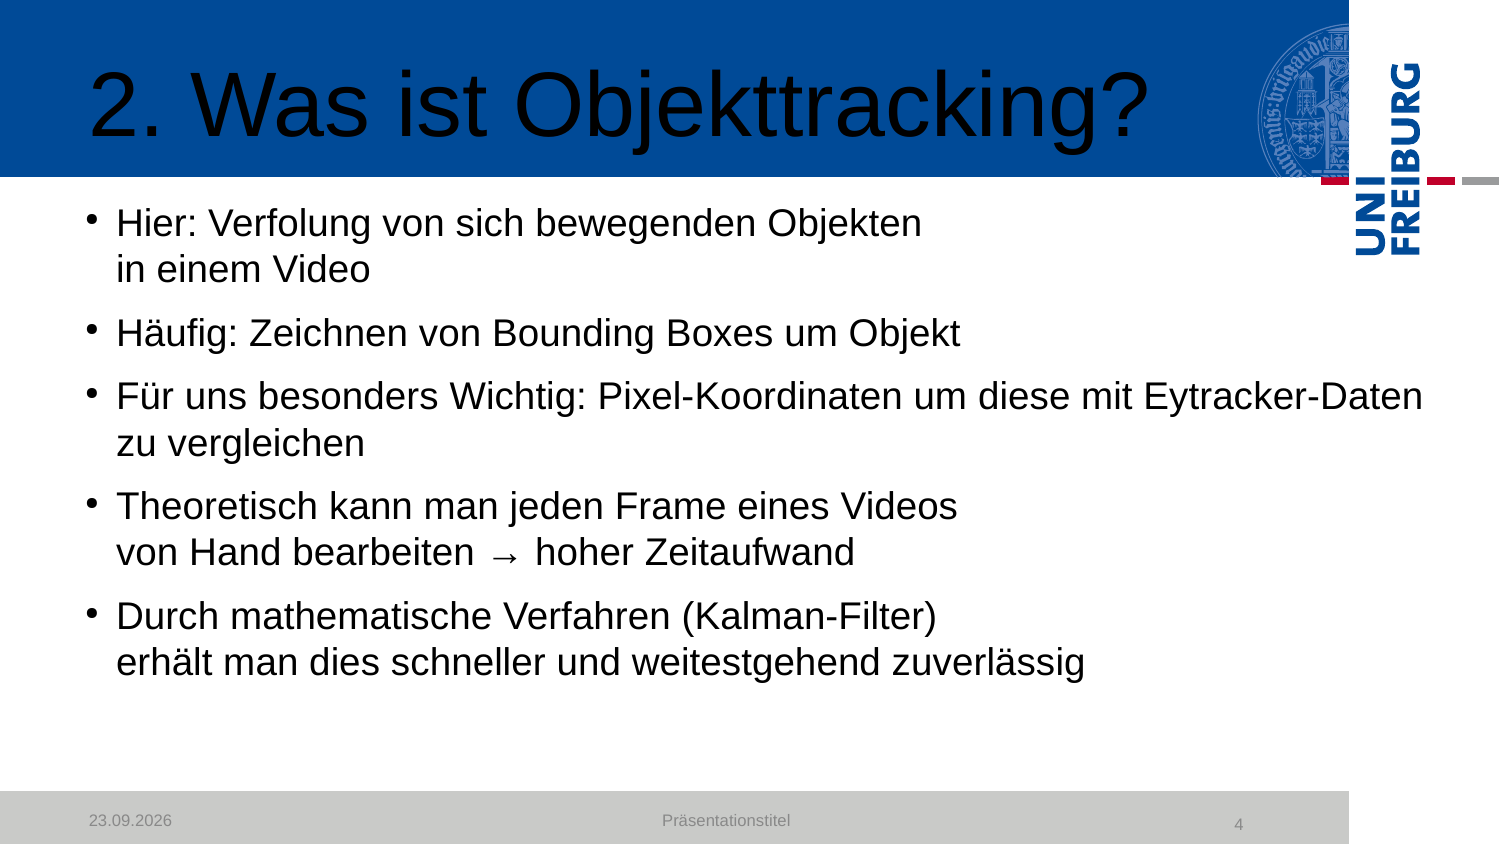

# 2. Was ist Objekttracking?
Hier: Verfolung von sich bewegenden Objekten
in einem Video
Häufig: Zeichnen von Bounding Boxes um Objekt
Für uns besonders Wichtig: Pixel-Koordinaten um diese mit Eytracker-Daten zu vergleichen
Theoretisch kann man jeden Frame eines Videos
von Hand bearbeiten → hoher Zeitaufwand
Durch mathematische Verfahren (Kalman-Filter)
erhält man dies schneller und weitestgehend zuverlässig
Präsentationstitel